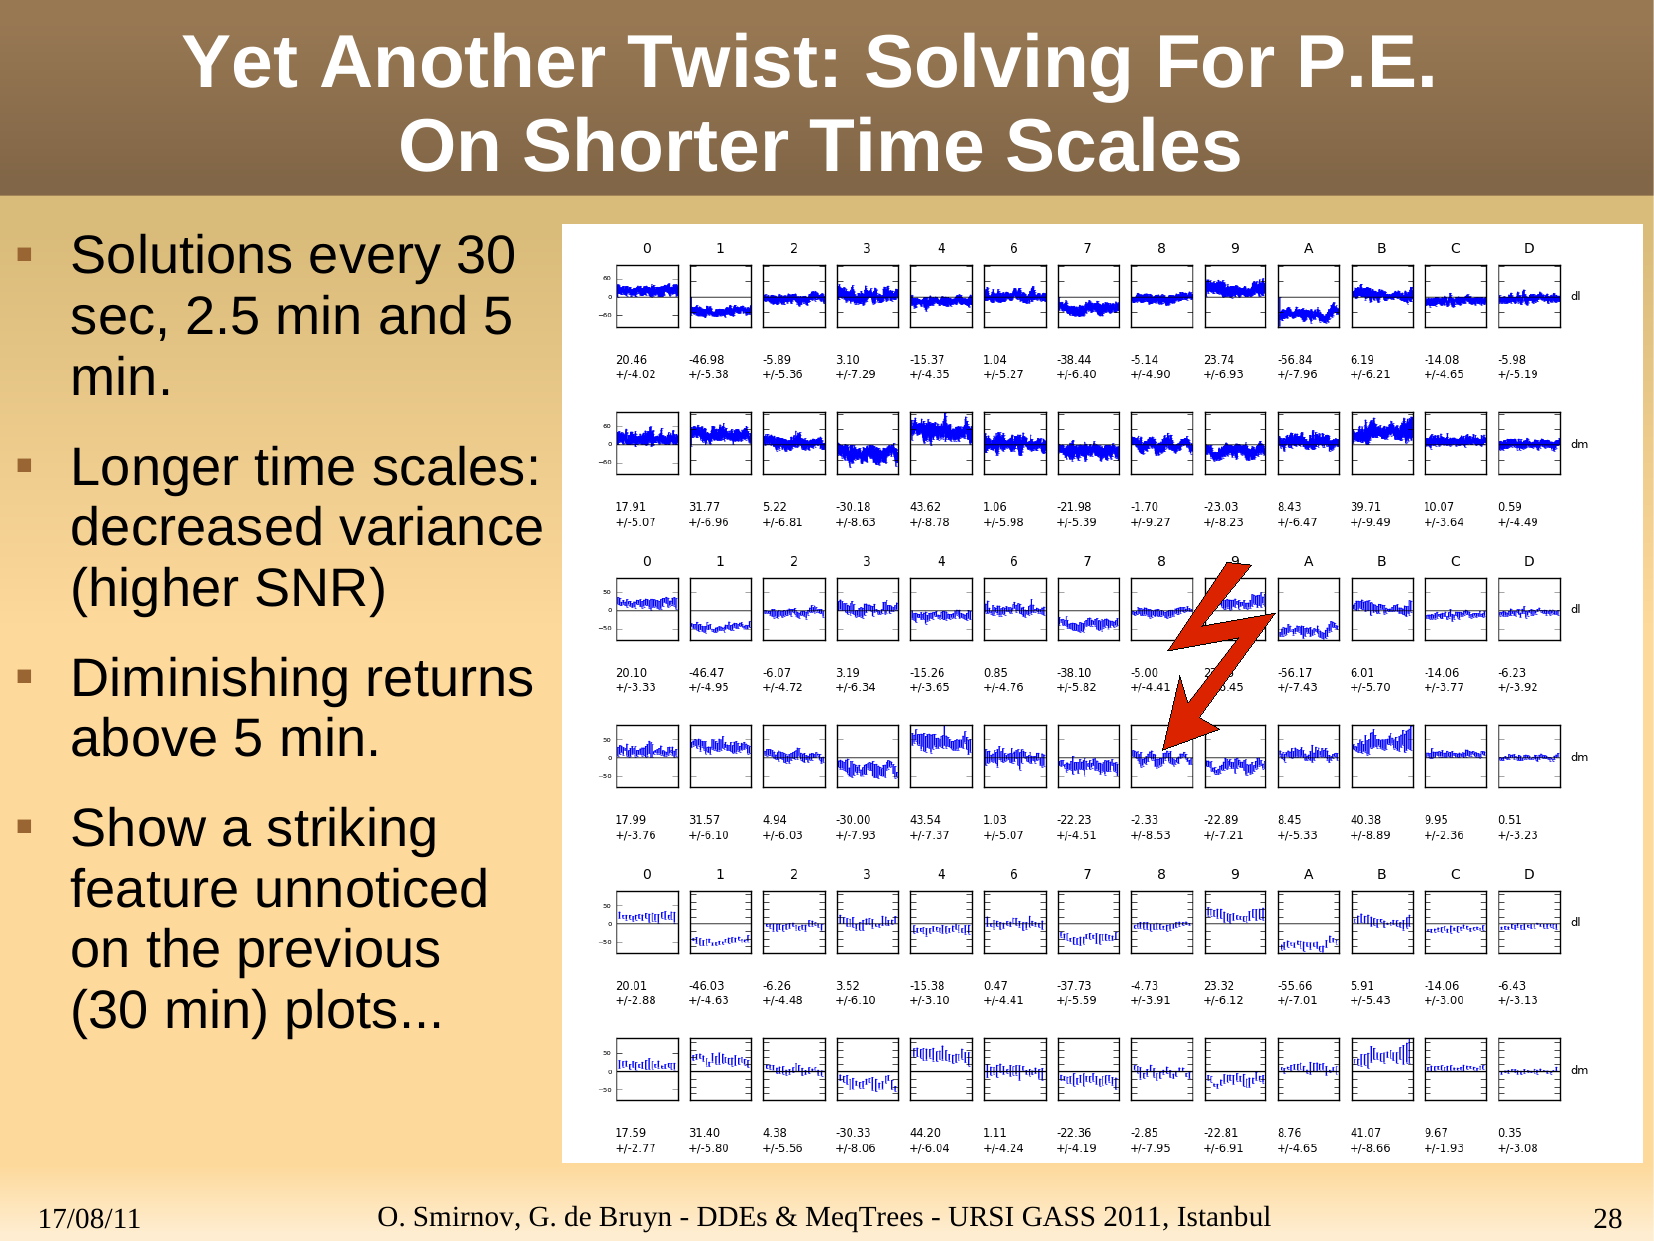

# Yet Another Twist: Solving For P.E. On Shorter Time Scales
Solutions every 30 sec, 2.5 min and 5 min.
Longer time scales: decreased variance (higher SNR)
Diminishing returns above 5 min.
Show a striking feature unnoticed on the previous
(30 min) plots...
O. Smirnov, G. de Bruyn - DDEs & MeqTrees - URSI GASS 2011, Istanbul
17/08/11
28